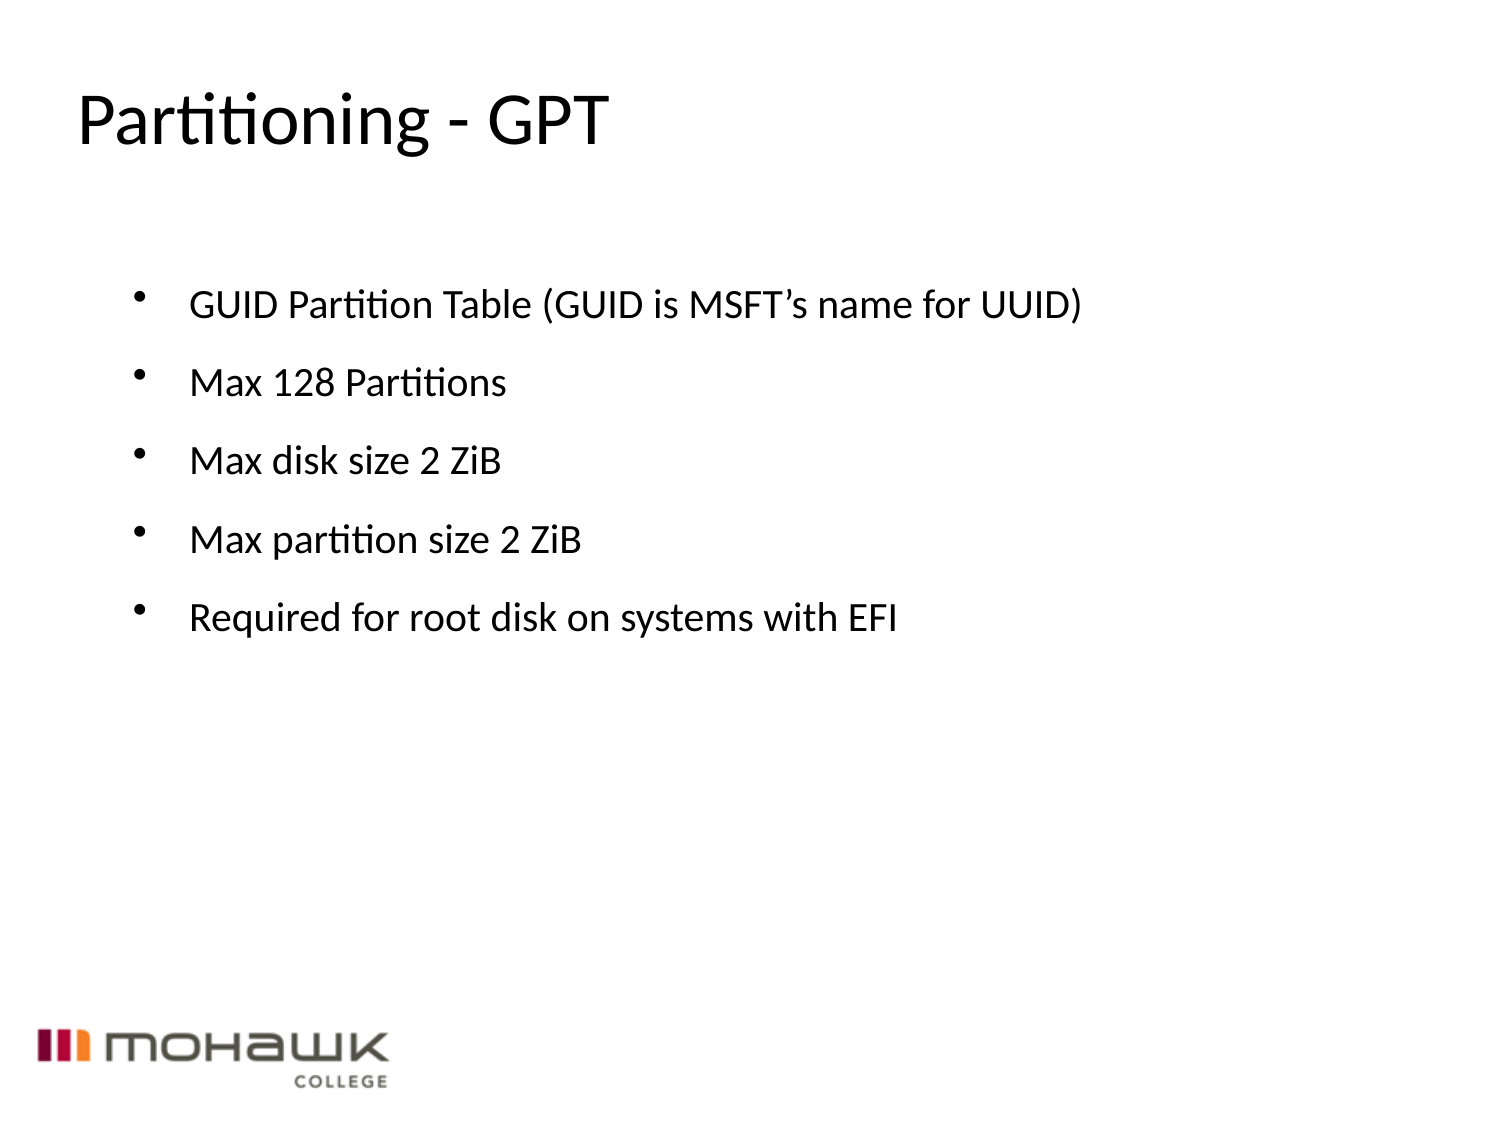

# Partitioning - GPT
GUID Partition Table (GUID is MSFT’s name for UUID)
Max 128 Partitions
Max disk size 2 ZiB
Max partition size 2 ZiB
Required for root disk on systems with EFI